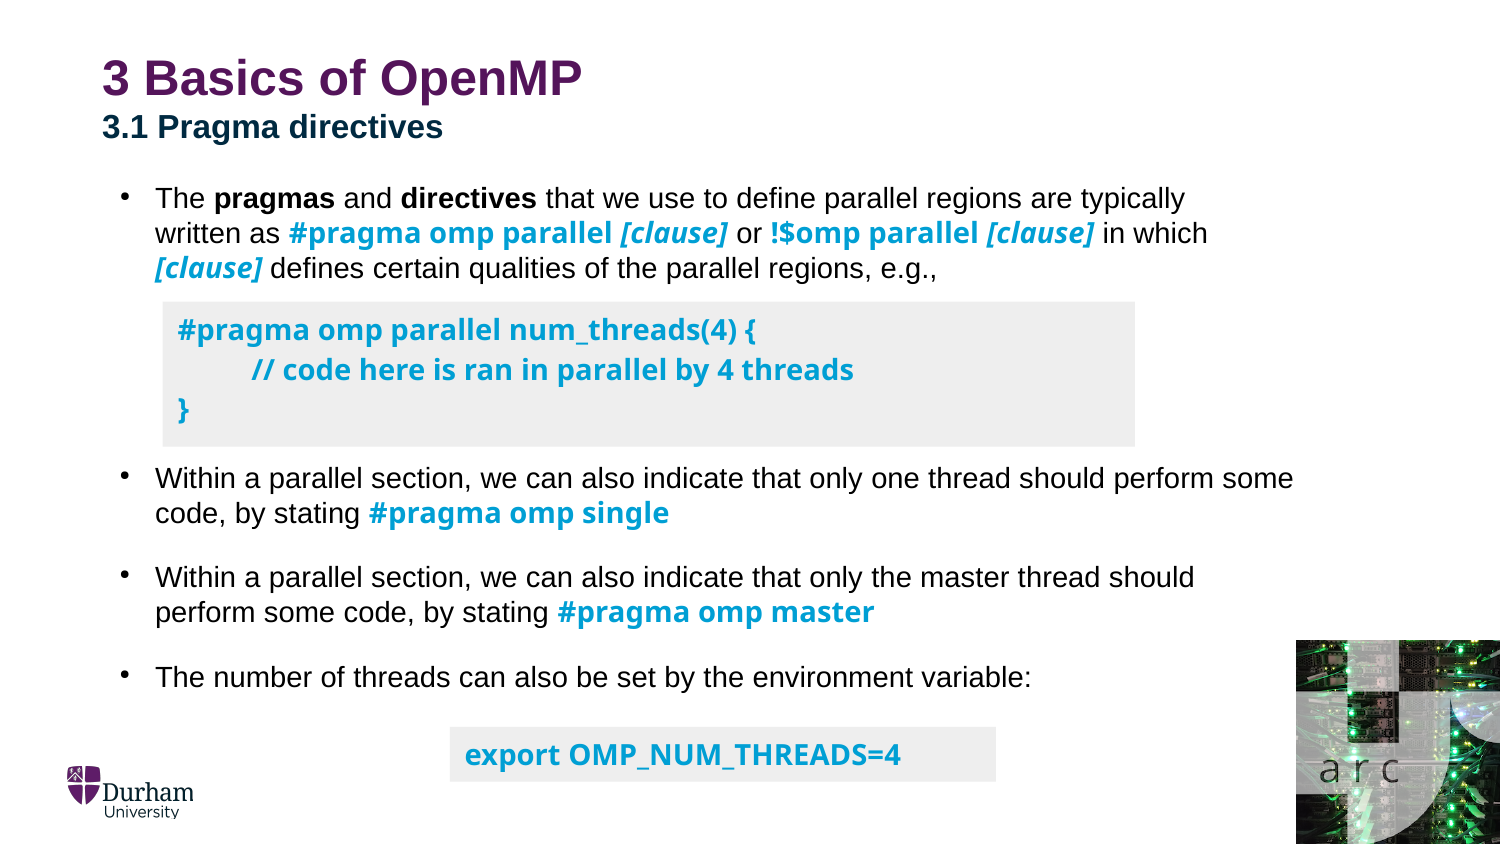

# 3 Basics of OpenMP 3.1 Pragma directives
The pragmas and directives that we use to define parallel regions are typically written as #pragma omp parallel [clause] or !$omp parallel [clause] in which [clause] defines certain qualities of the parallel regions, e.g.,
#pragma omp parallel num_threads(4) {
	// code here is ran in parallel by 4 threads
}
Within a parallel section, we can also indicate that only one thread should perform some code, by stating #pragma omp single
Within a parallel section, we can also indicate that only the master thread should perform some code, by stating #pragma omp master
The number of threads can also be set by the environment variable:
export OMP_NUM_THREADS=4